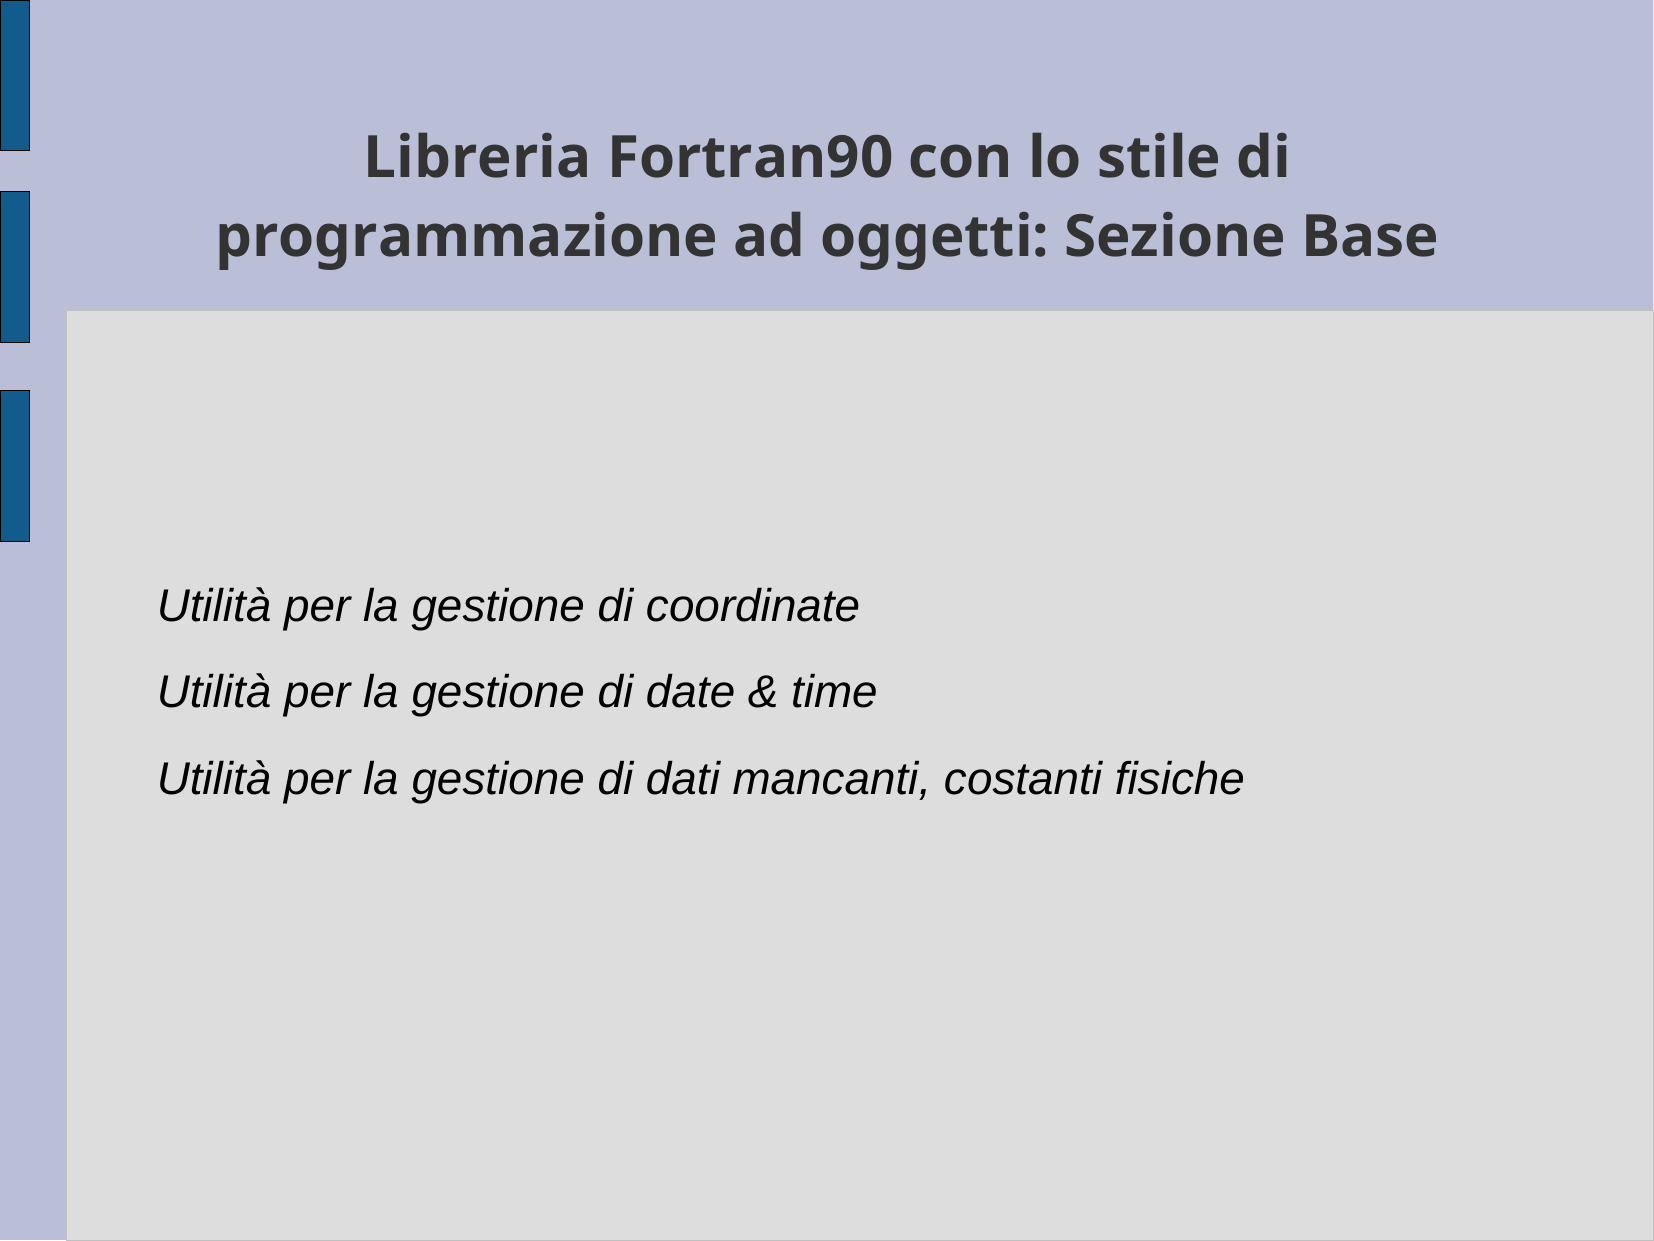

# Libreria Fortran90 con lo stile di programmazione ad oggetti: Sezione Base
Utilità per la gestione di coordinate
Utilità per la gestione di date & time
Utilità per la gestione di dati mancanti, costanti fisiche